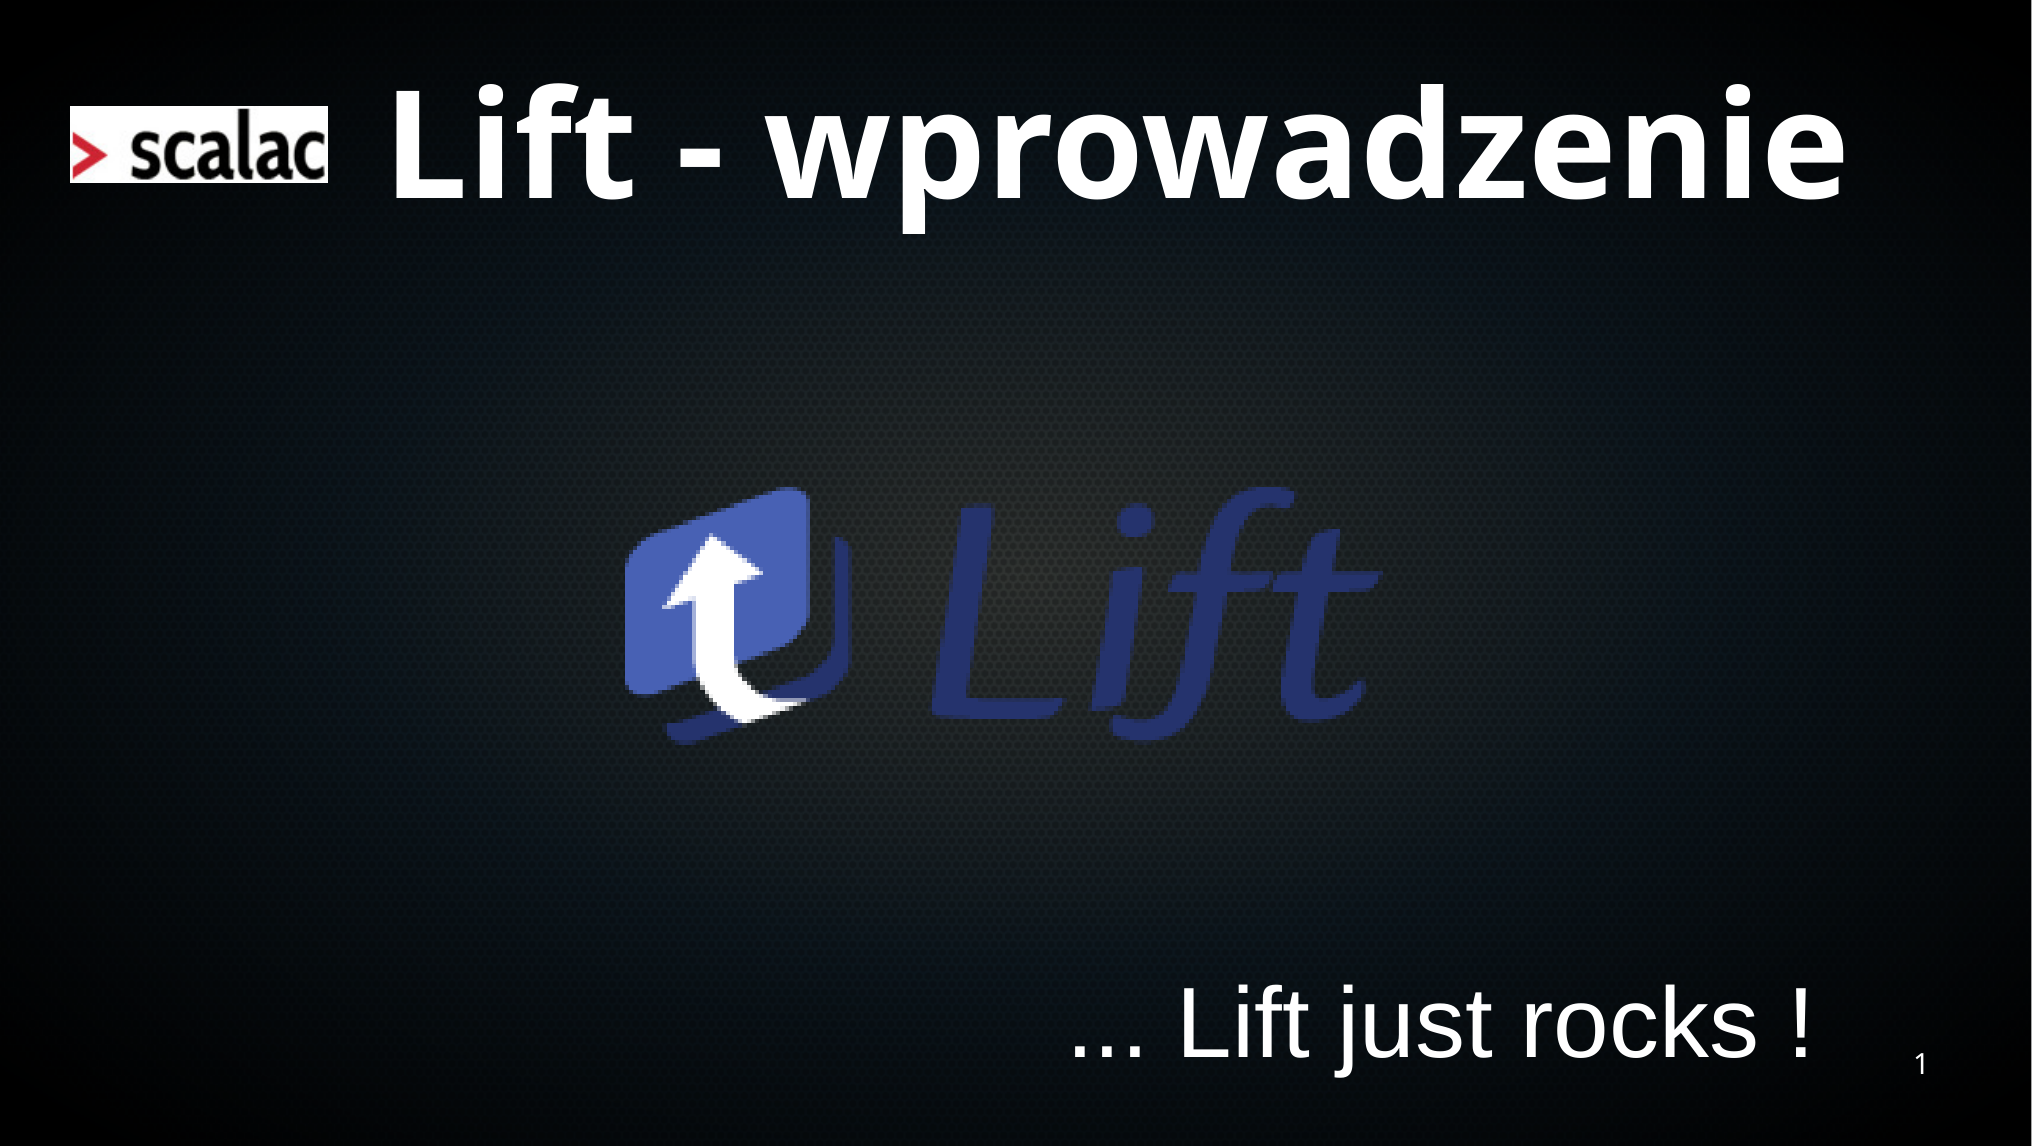

# Lift - wprowadzenie
... Lift just rocks !
1